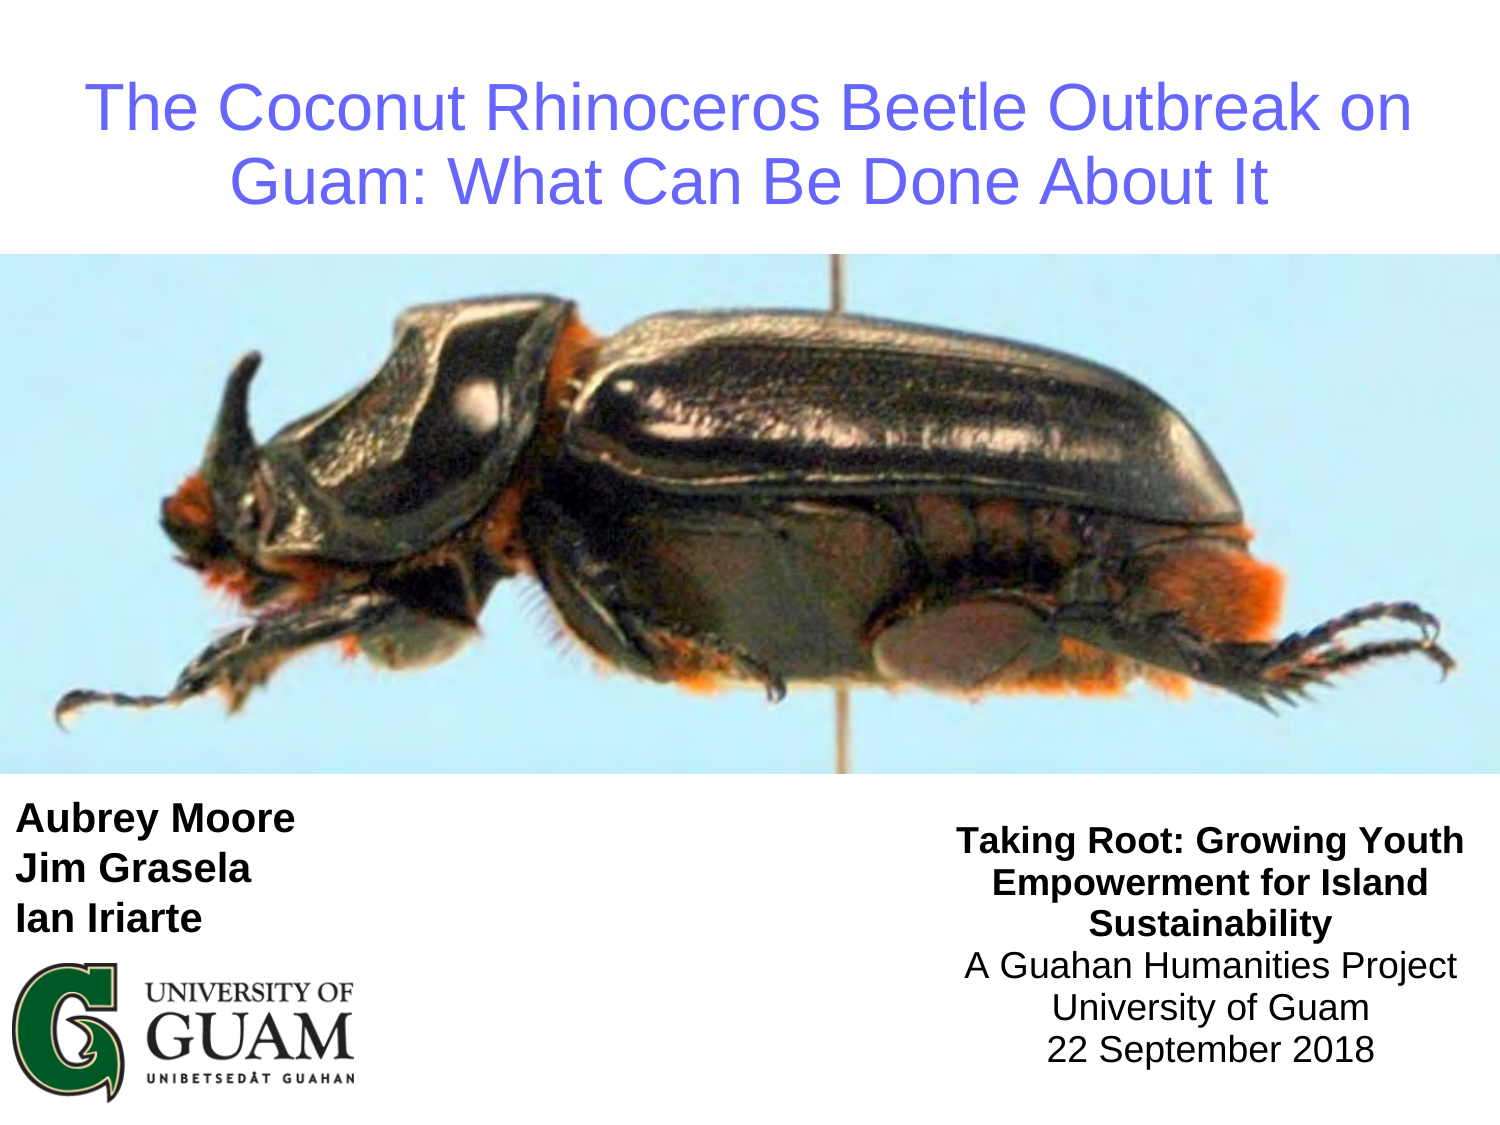

The Coconut Rhinoceros Beetle Outbreak on Guam: What Can Be Done About It
Aubrey Moore
Jim Grasela
Ian Iriarte
Taking Root: Growing Youth Empowerment for Island Sustainability
A Guahan Humanities Project
University of Guam
22 September 2018